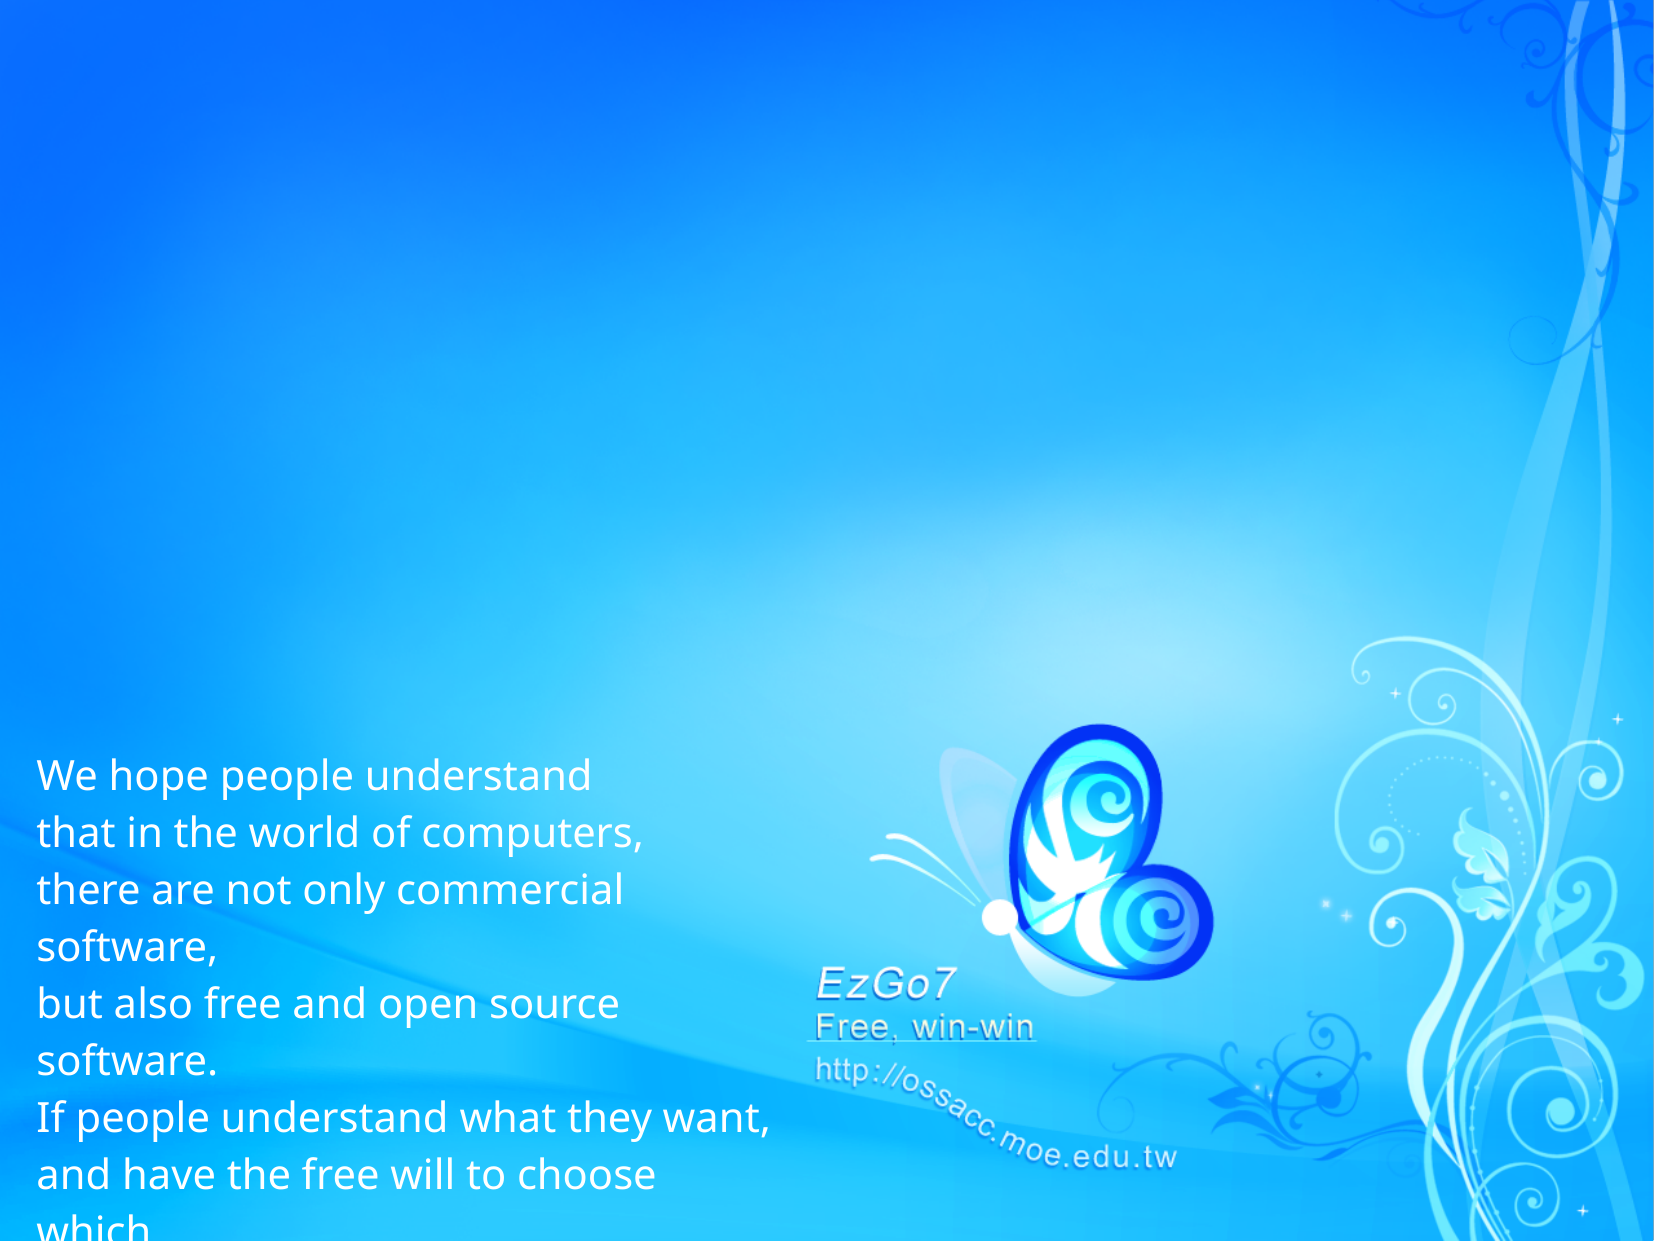

We hope people understand
that in the world of computers,
there are not only commercial software,
but also free and open source software.
If people understand what they want,
and have the free will to choose which
to use,It could be a win-win situation.